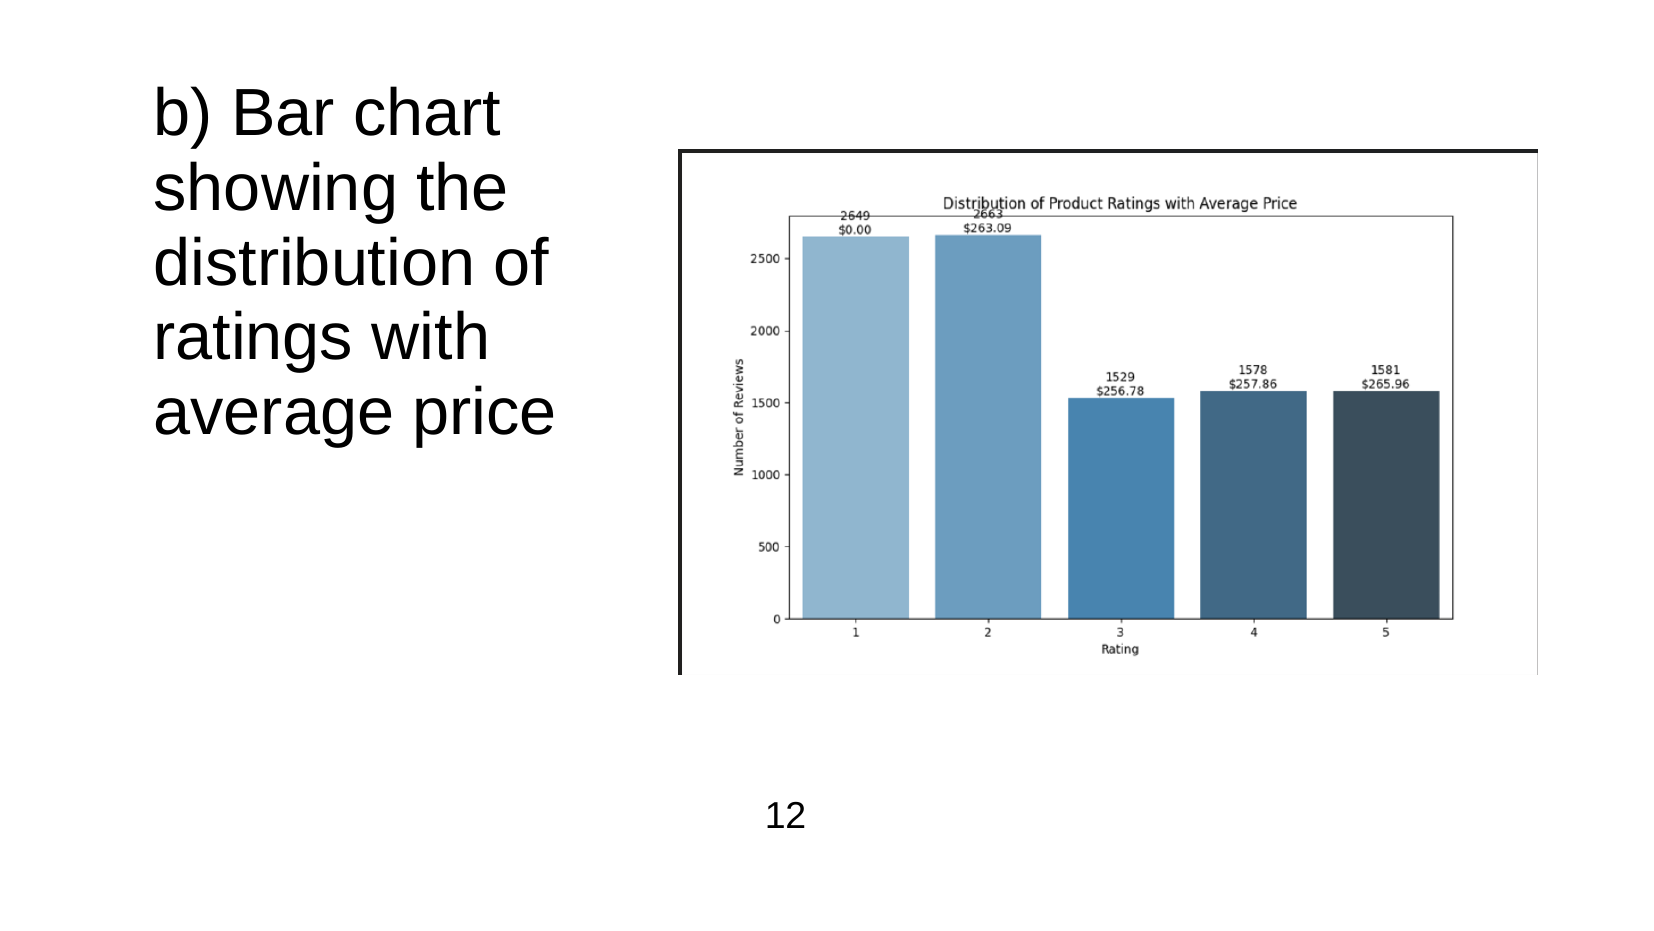

# b) Bar chart showing the distribution of ratings with average price